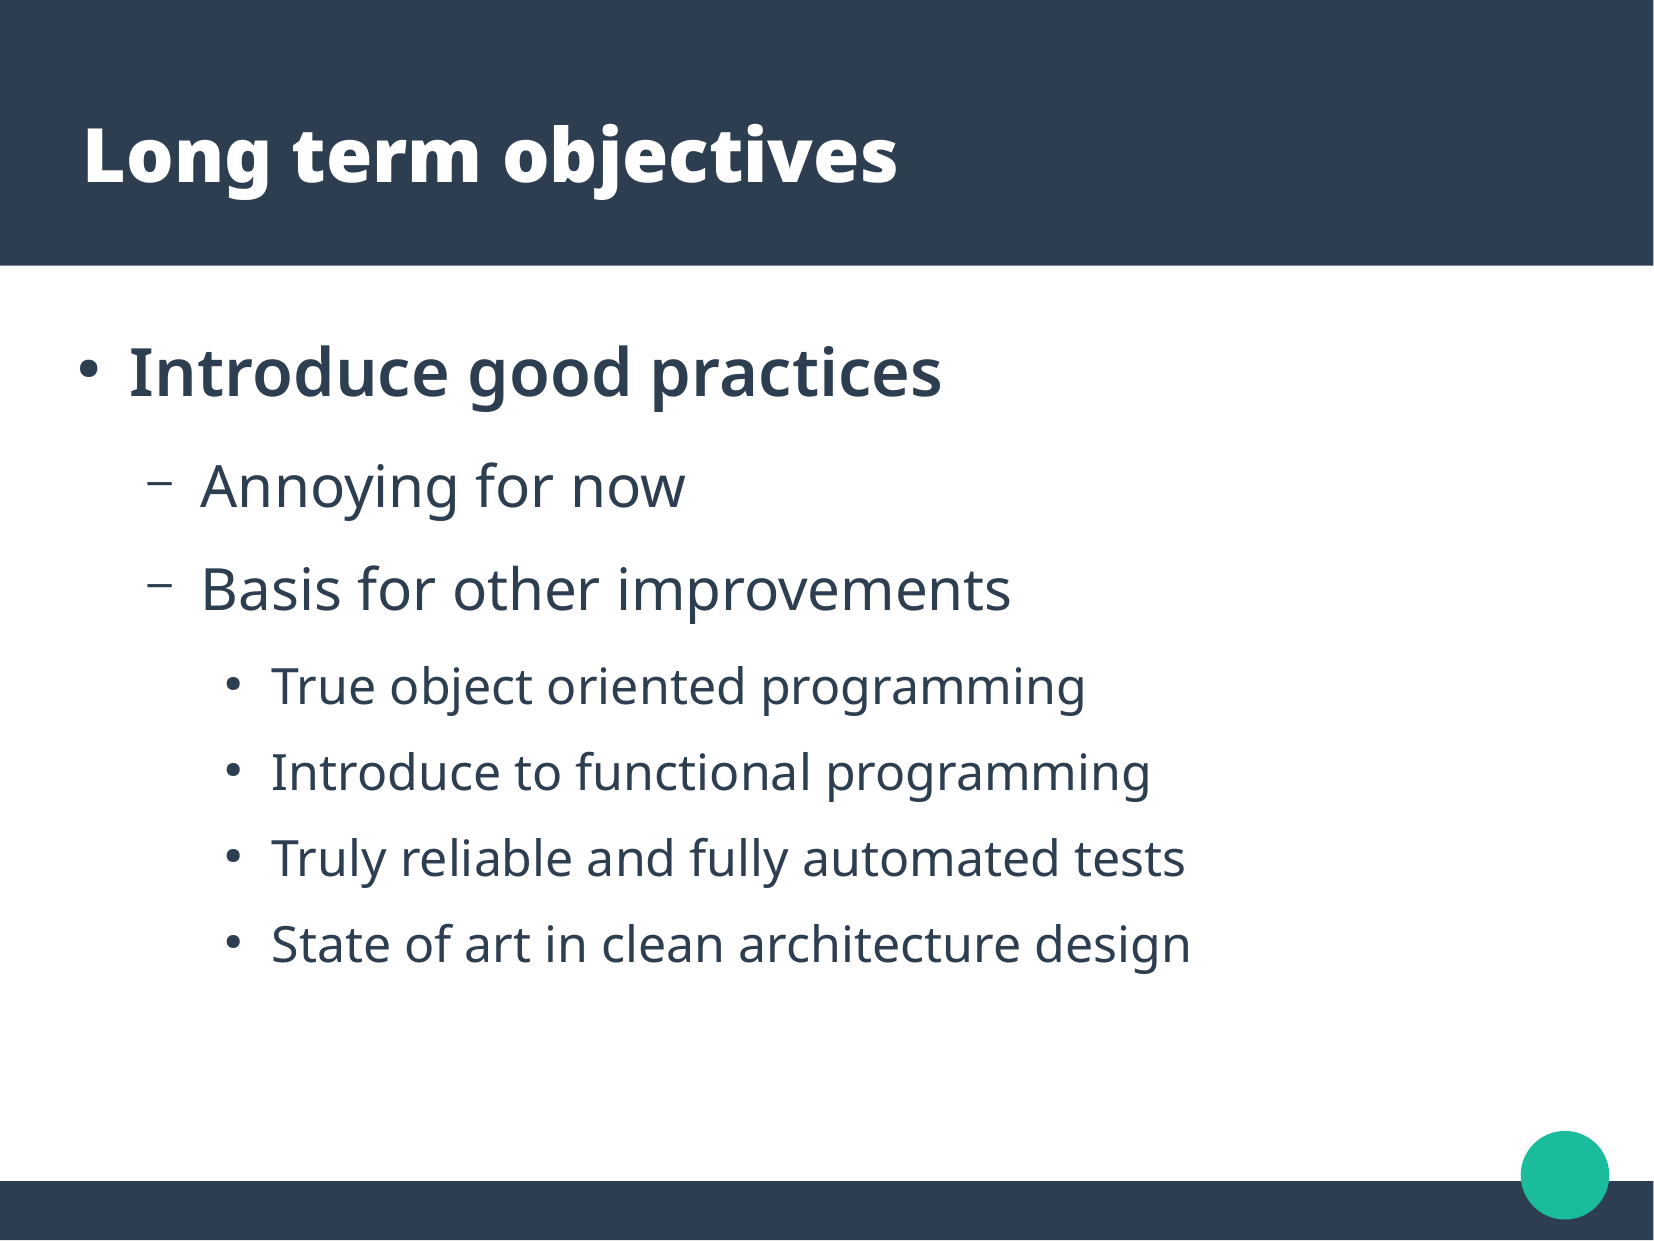

# Long term objectives
Introduce good practices
Annoying for now
Basis for other improvements
True object oriented programming
Introduce to functional programming
Truly reliable and fully automated tests
State of art in clean architecture design